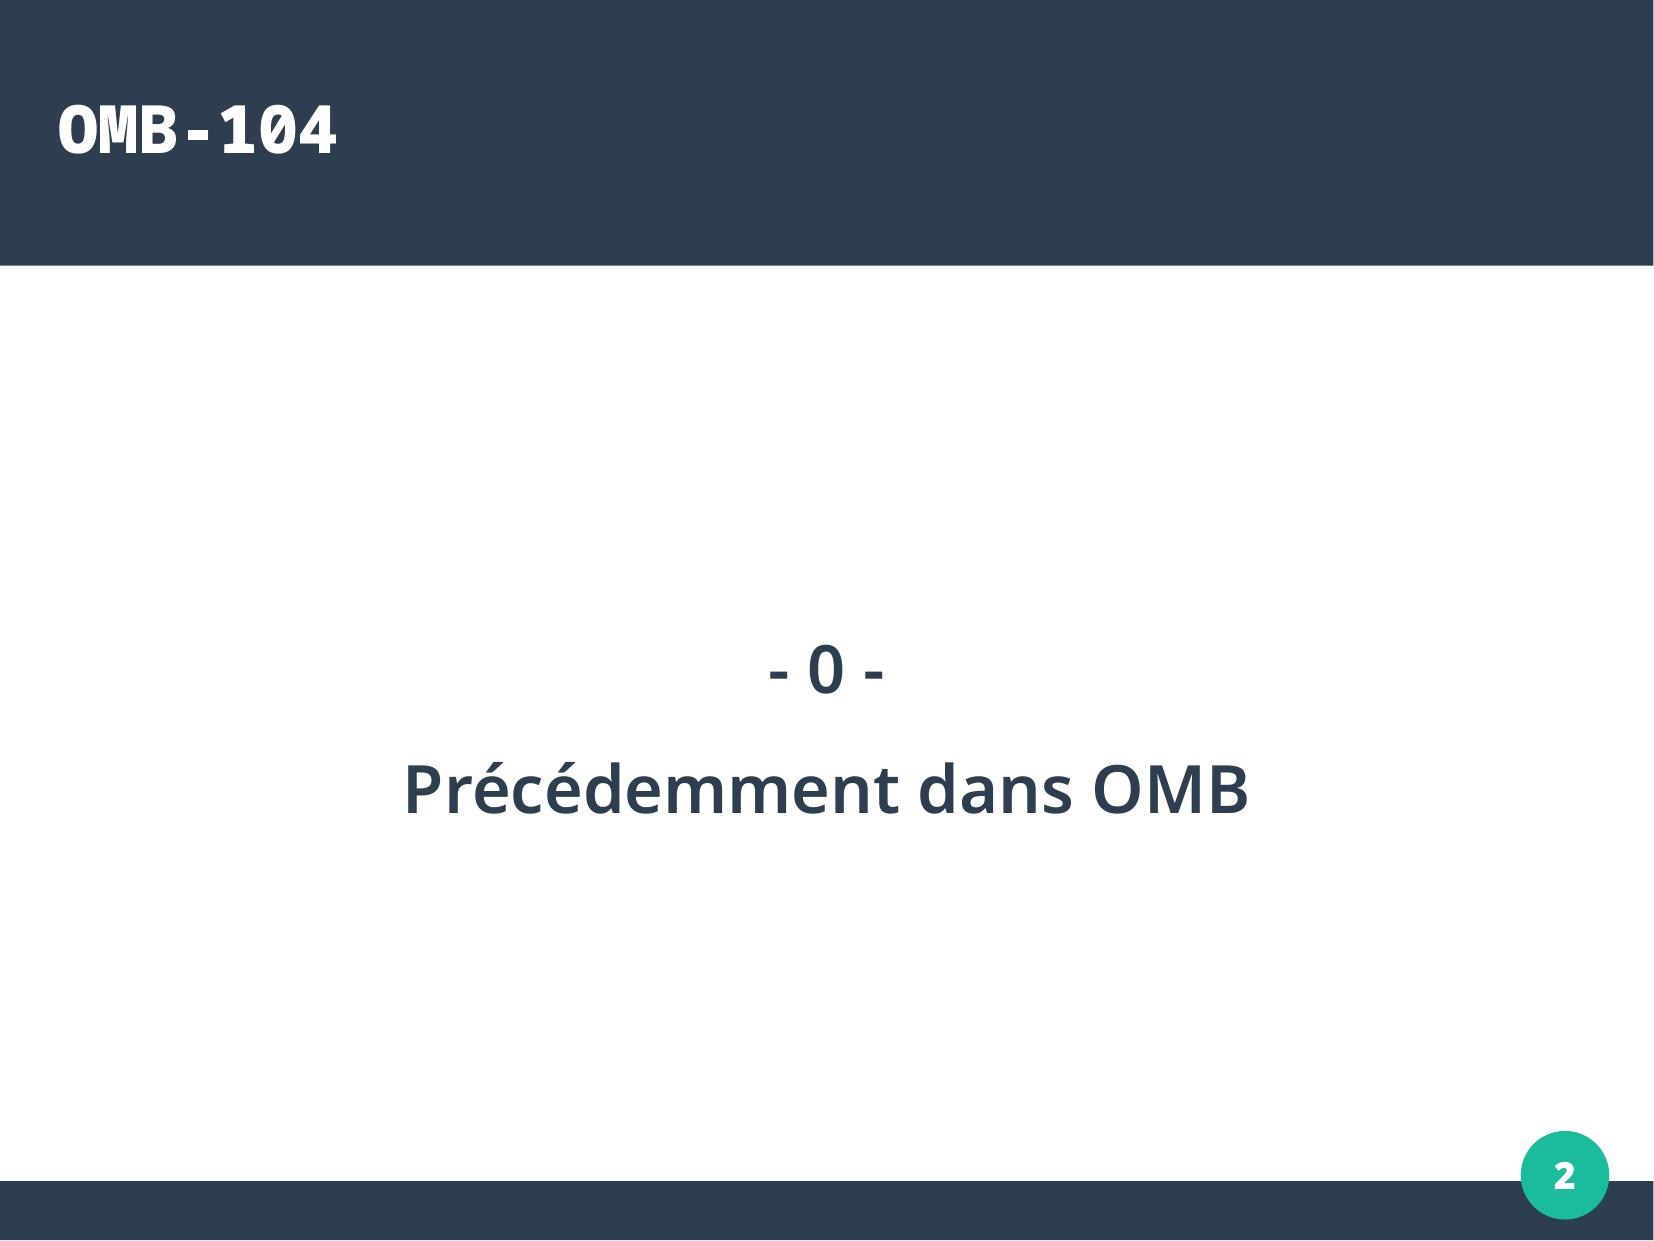

# OMB-104
- 0 -
Précédemment dans OMB
2